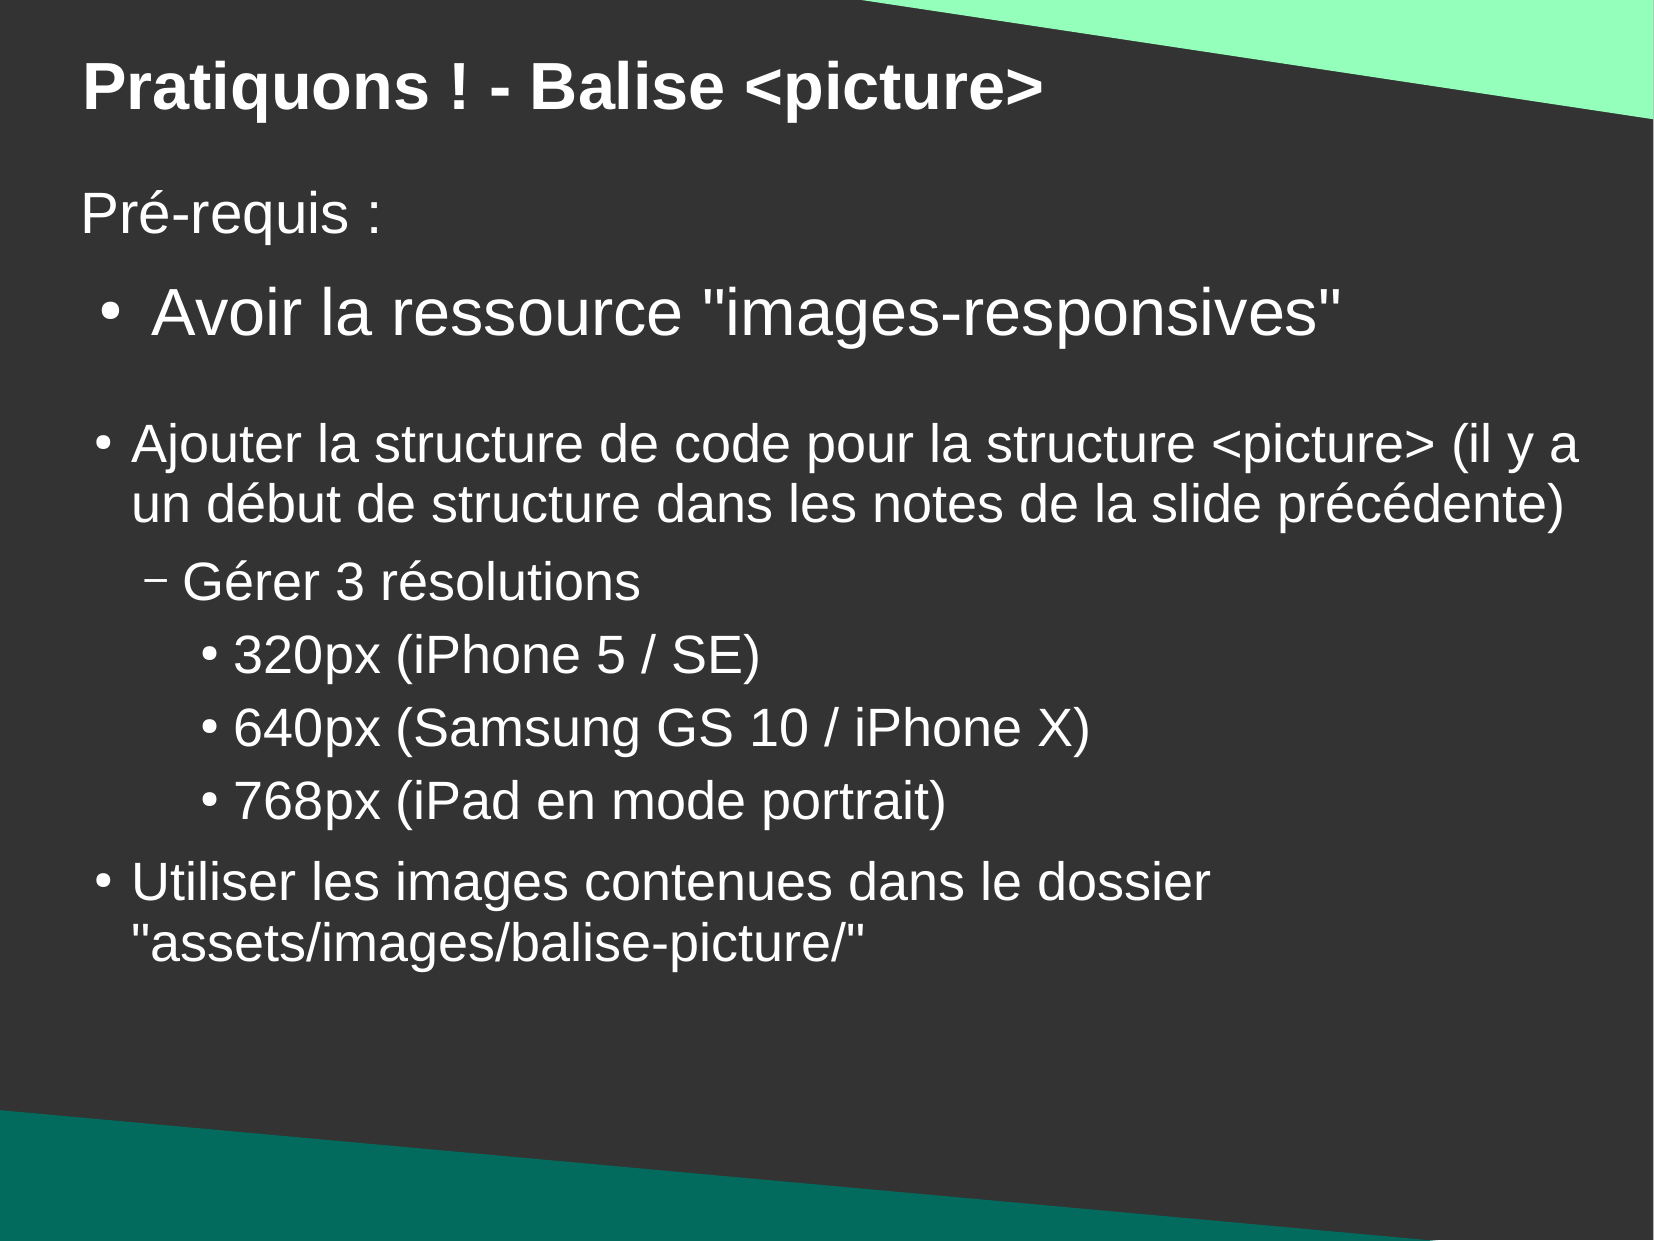

# Pratiquons ! - Balise <picture>
Pré-requis :
Avoir la ressource "images-responsives"
Ajouter la structure de code pour la structure <picture> (il y a un début de structure dans les notes de la slide précédente)
Gérer 3 résolutions
320px (iPhone 5 / SE)
640px (Samsung GS 10 / iPhone X)
768px (iPad en mode portrait)
Utiliser les images contenues dans le dossier "assets/images/balise-picture/"